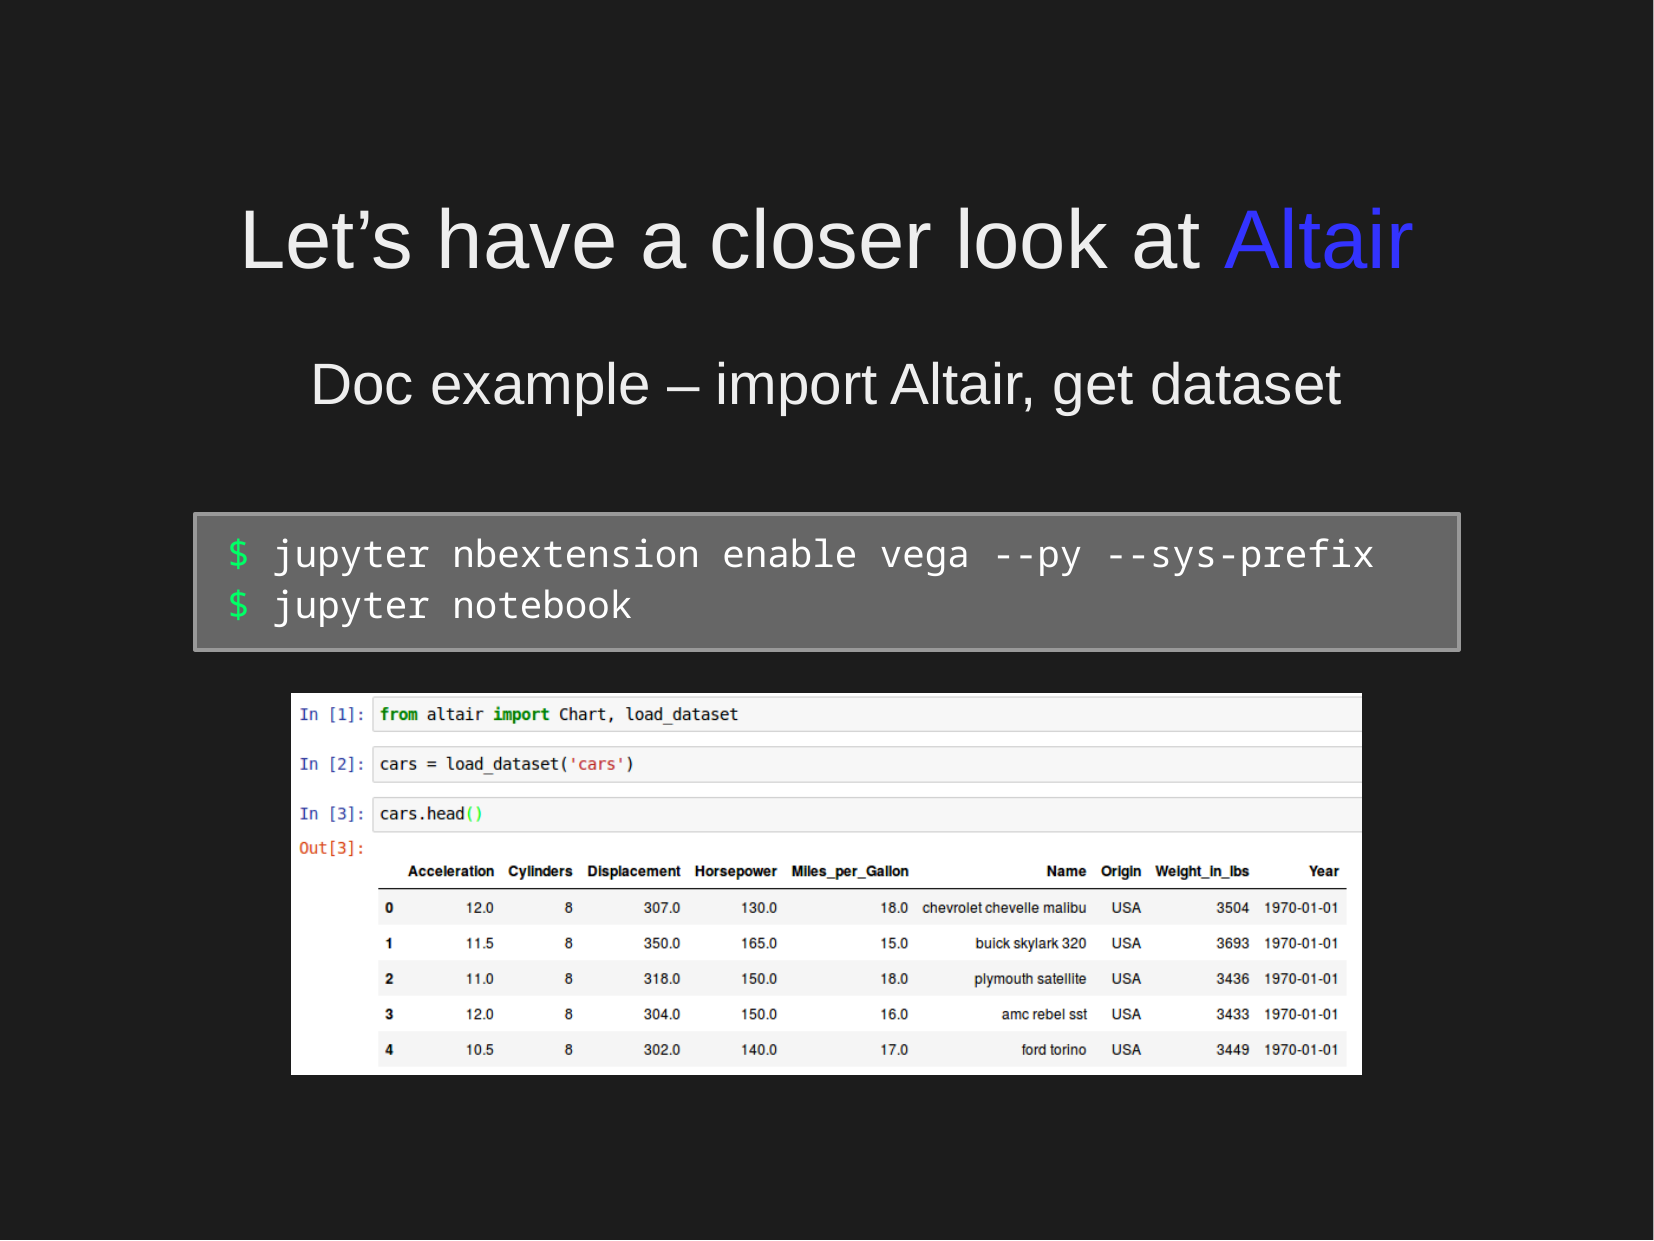

Let’s have a closer look at Altair
Doc example – import Altair, get dataset
$ jupyter nbextension enable vega --py --sys-prefix
$ jupyter notebook